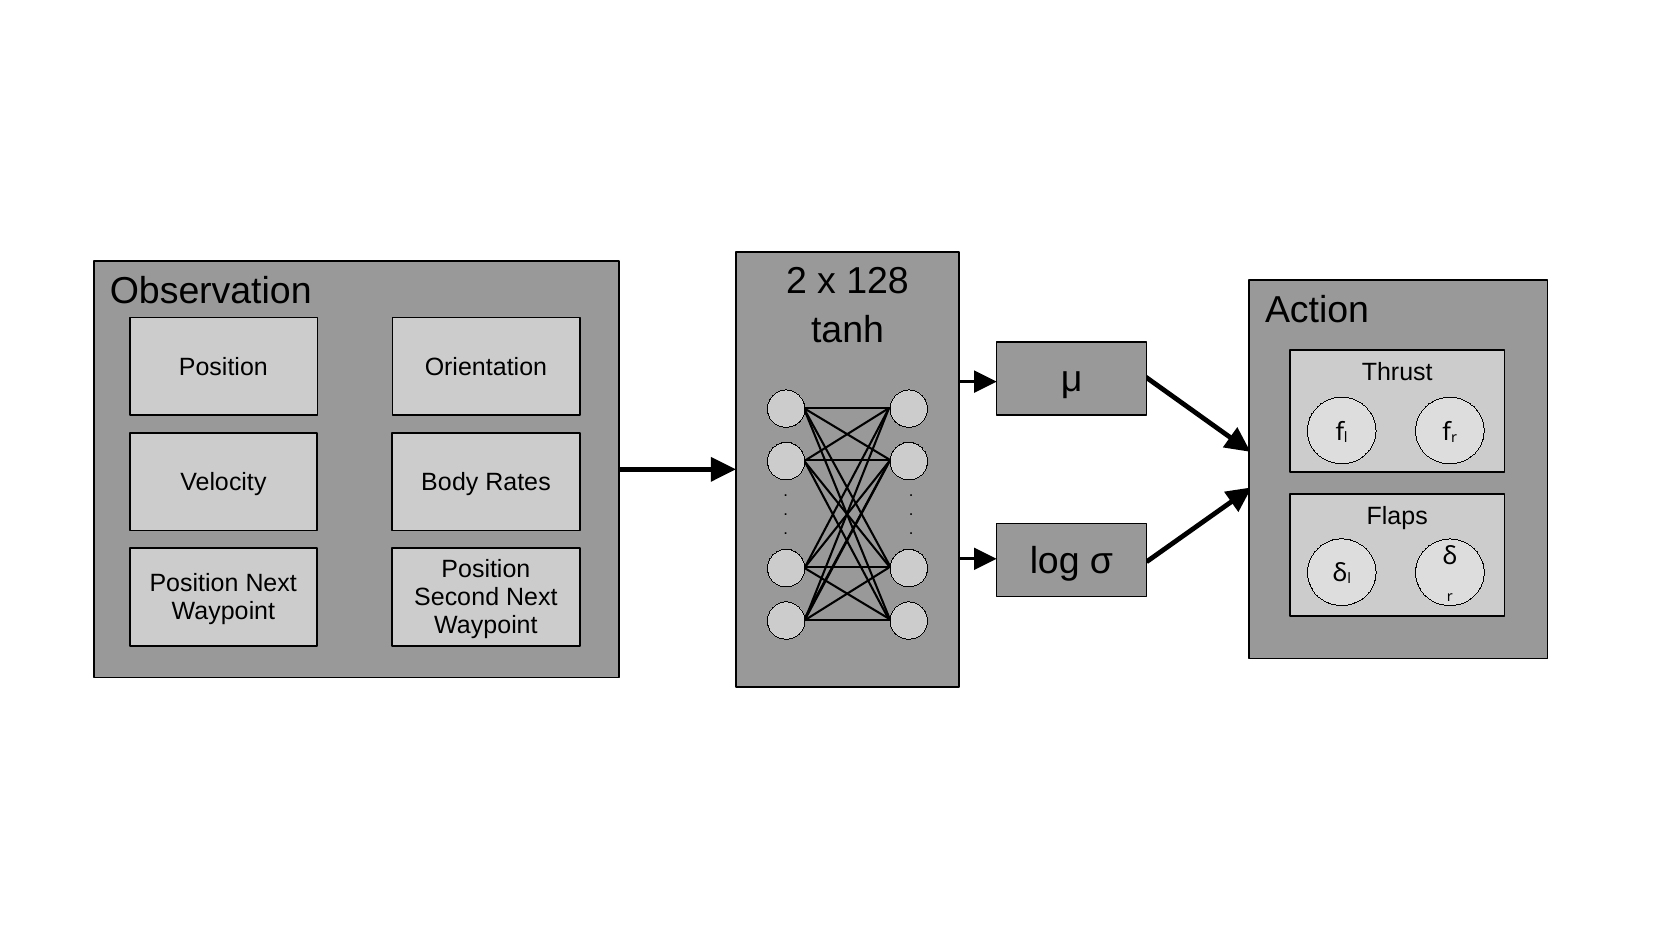

2 x 128
tanh
.
.
.
.
.
.
Observation
Position
Orientation
Velocity
Body Rates
Position Next Waypoint
Position Second Next Waypoint
Action
Thrust
fl
fr
Flaps
δl
δr
μ
log σ